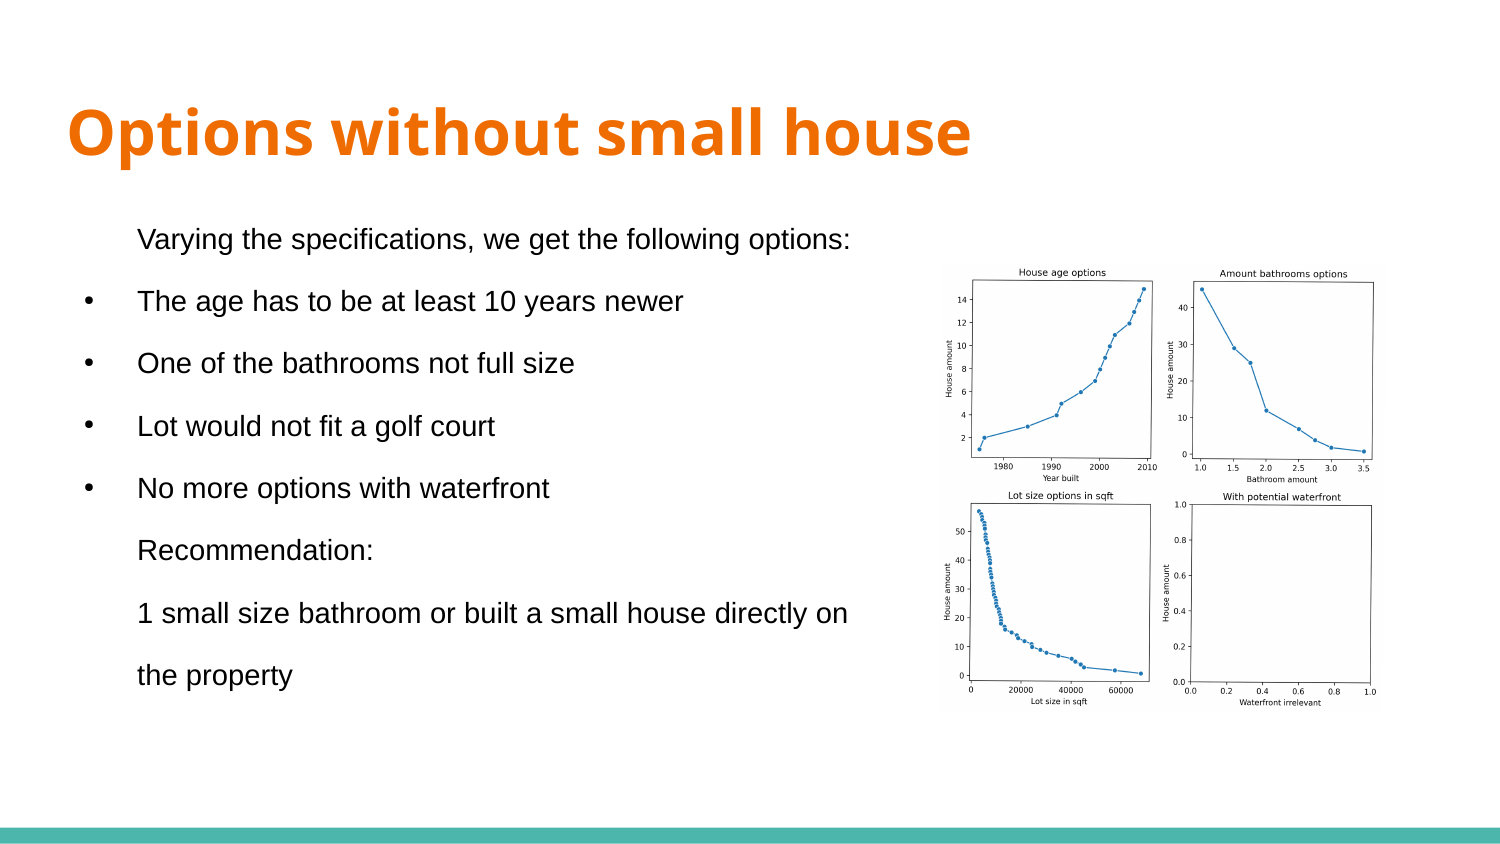

# Options without small house
Varying the specifications, we get the following options:
The age has to be at least 10 years newer
One of the bathrooms not full size
Lot would not fit a golf court
No more options with waterfront
Recommendation:
1 small size bathroom or built a small house directly on
the property